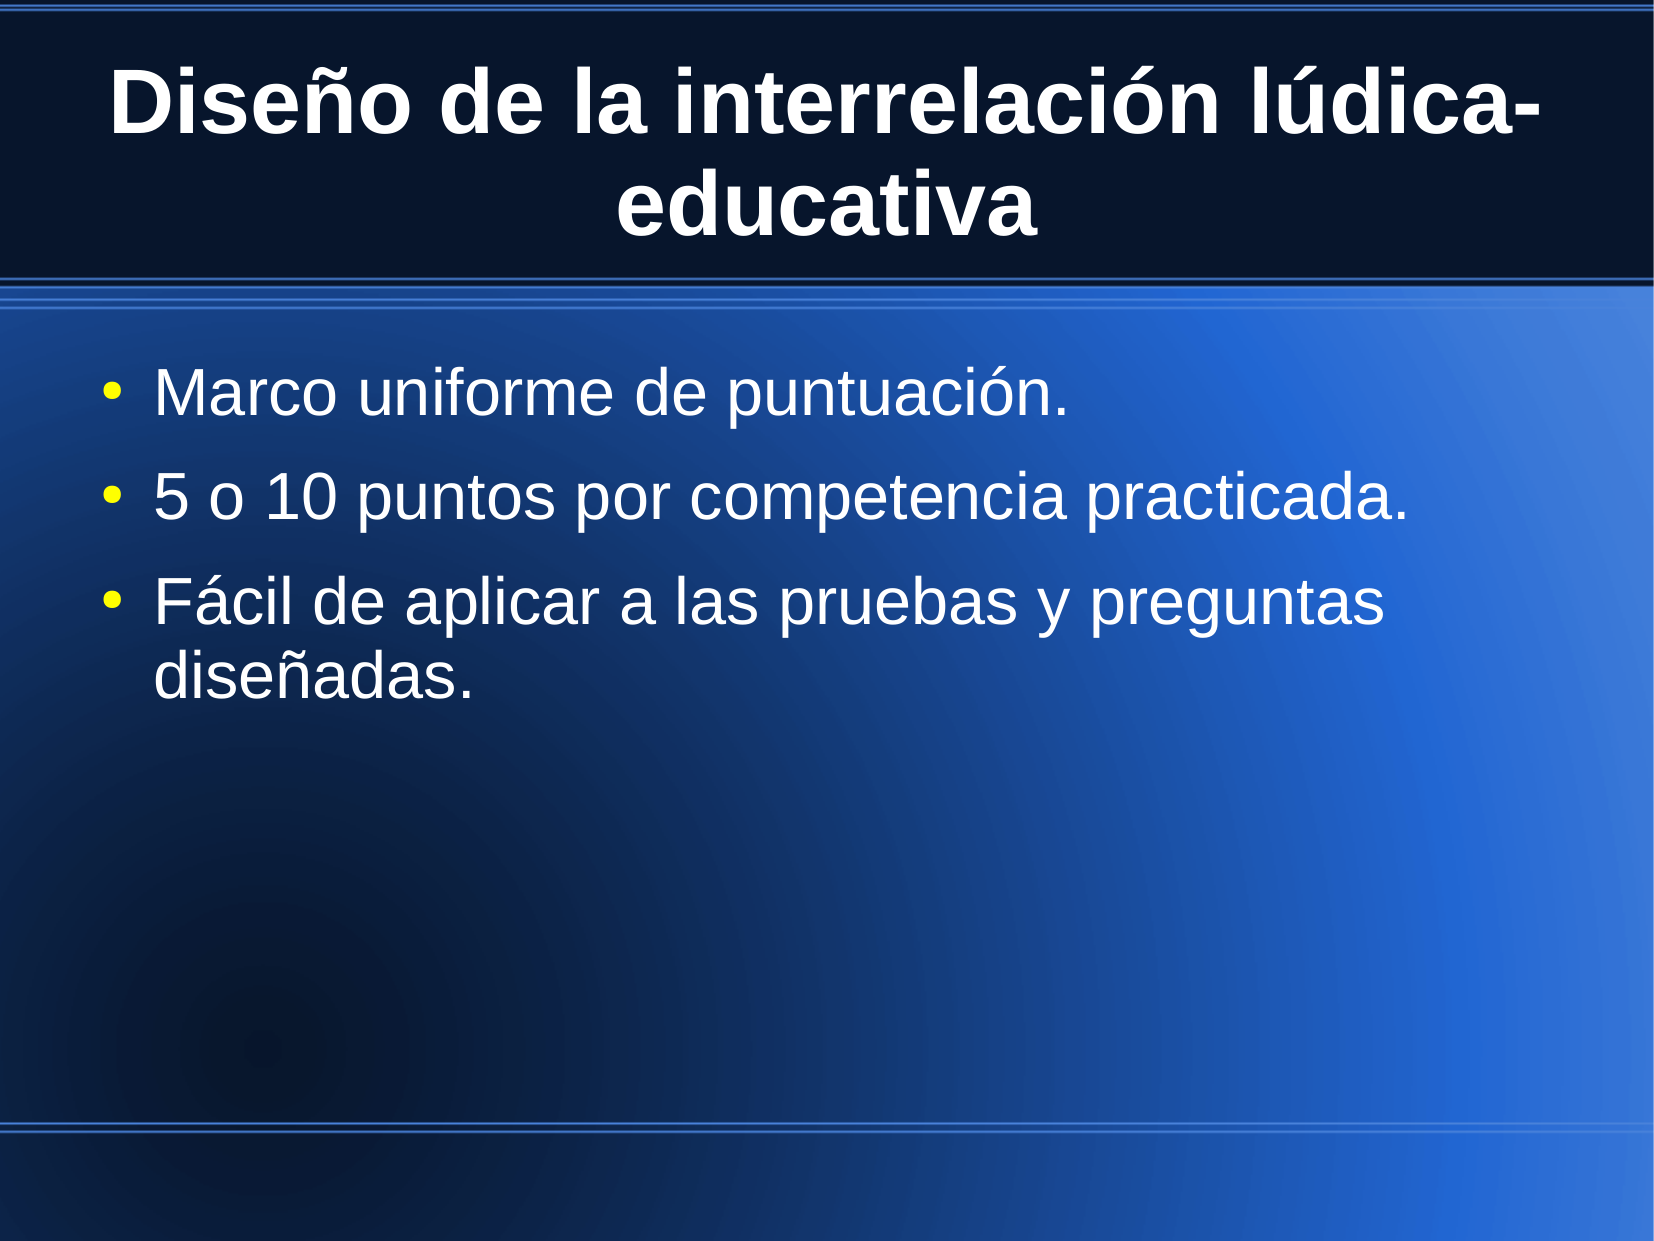

# Diseño de la interrelación lúdica-educativa
Marco uniforme de puntuación.
5 o 10 puntos por competencia practicada.
Fácil de aplicar a las pruebas y preguntas diseñadas.